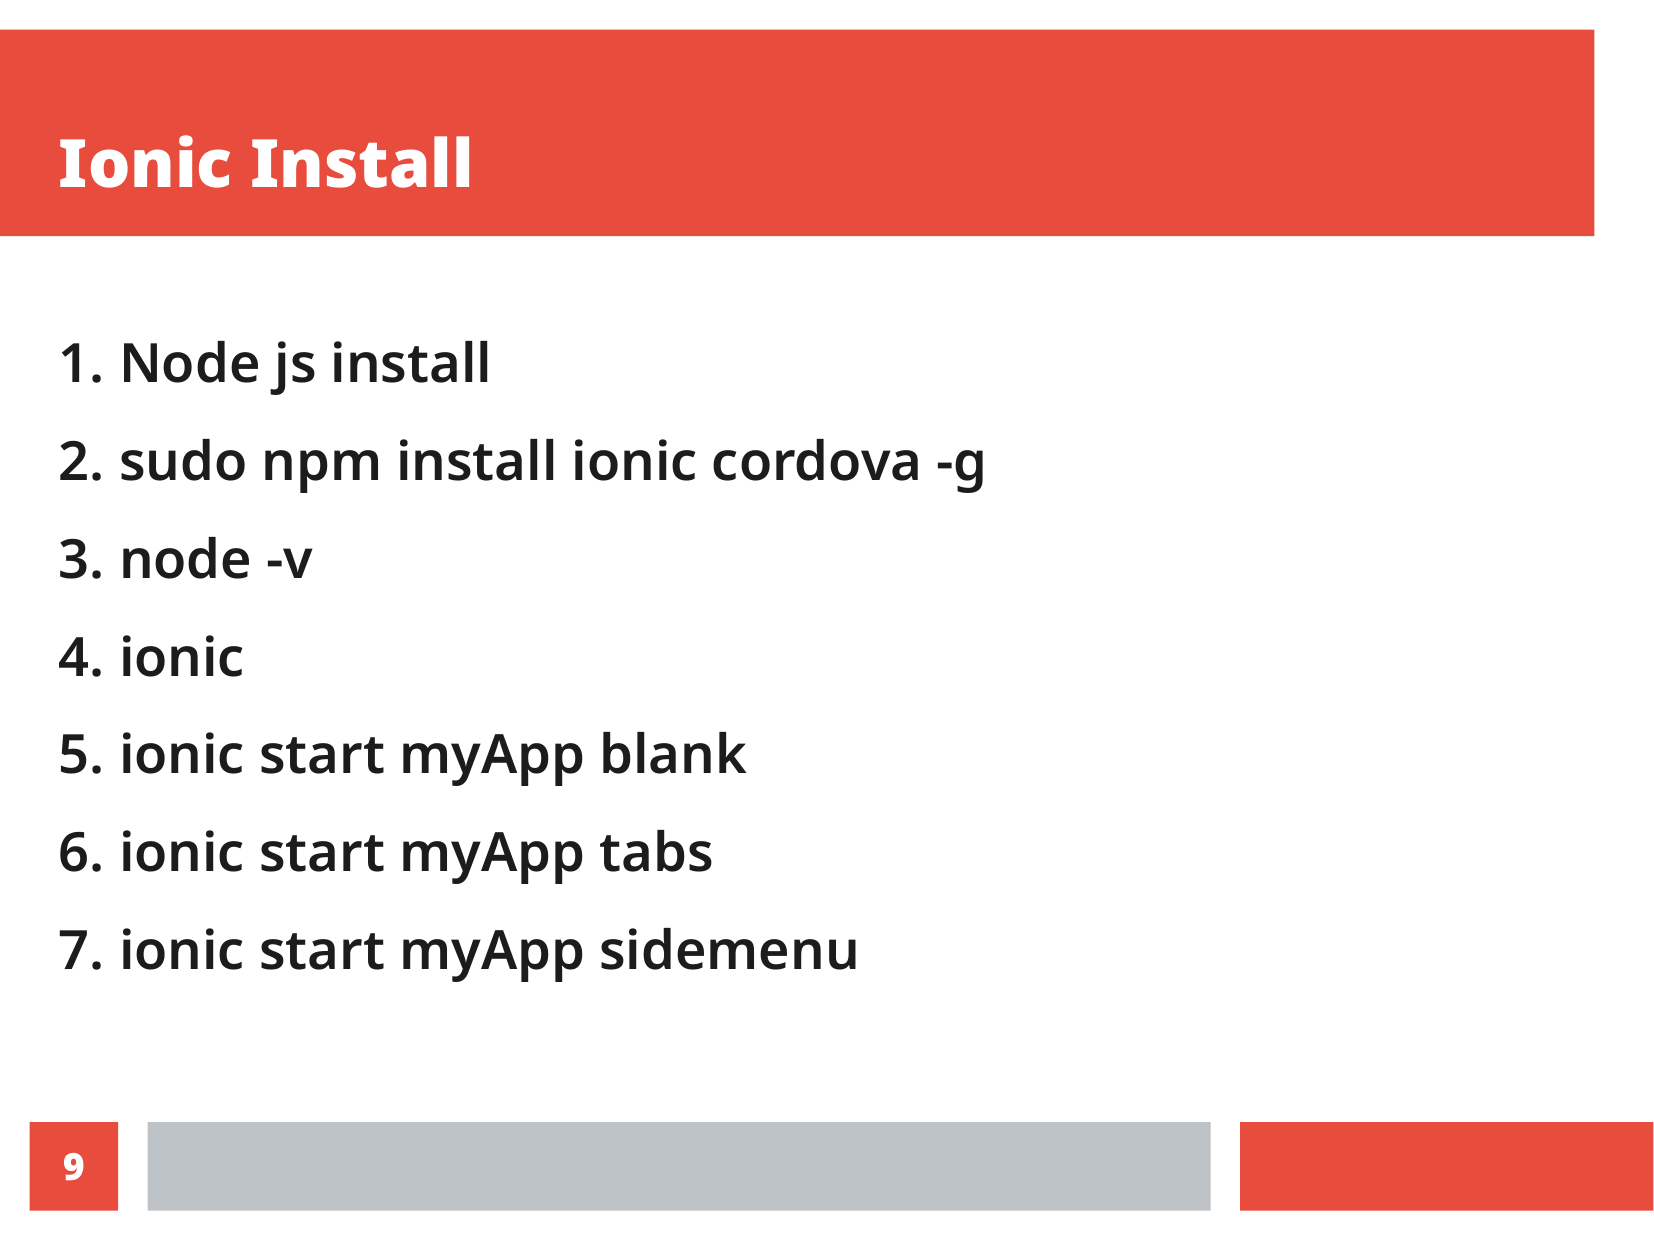

# Ionic Install
1. Node js install
2. sudo npm install ionic cordova -g
3. node -v
4. ionic
5. ionic start myApp blank
6. ionic start myApp tabs
7. ionic start myApp sidemenu
9